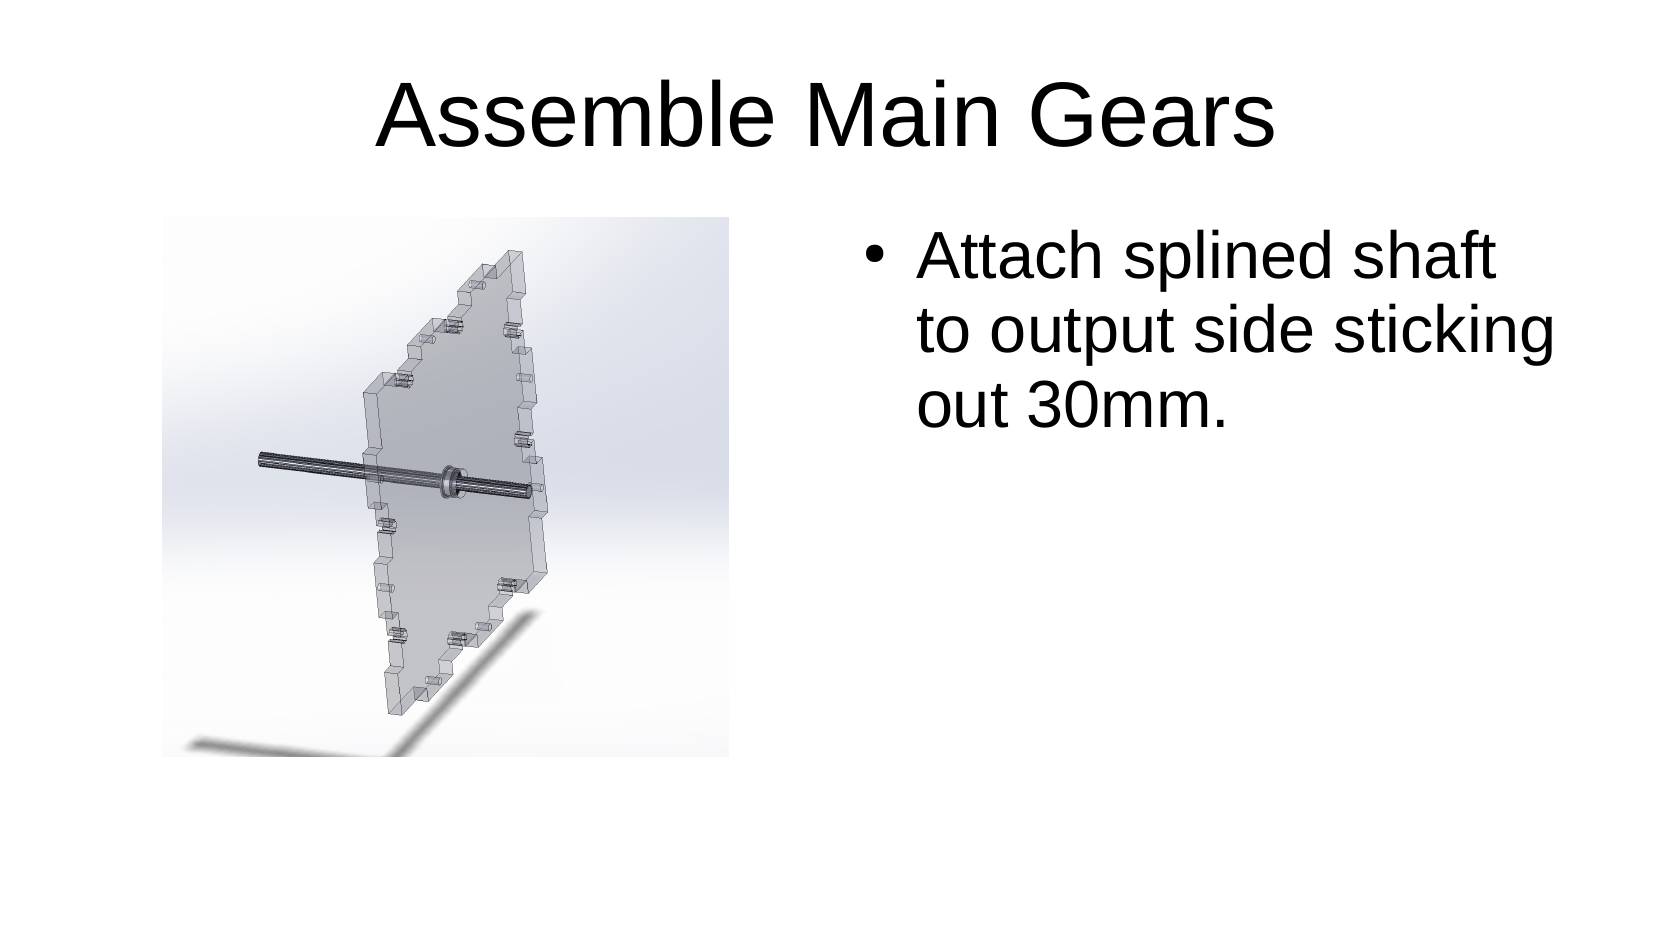

# Assemble Main Gears
Attach splined shaft to output side sticking out 30mm.